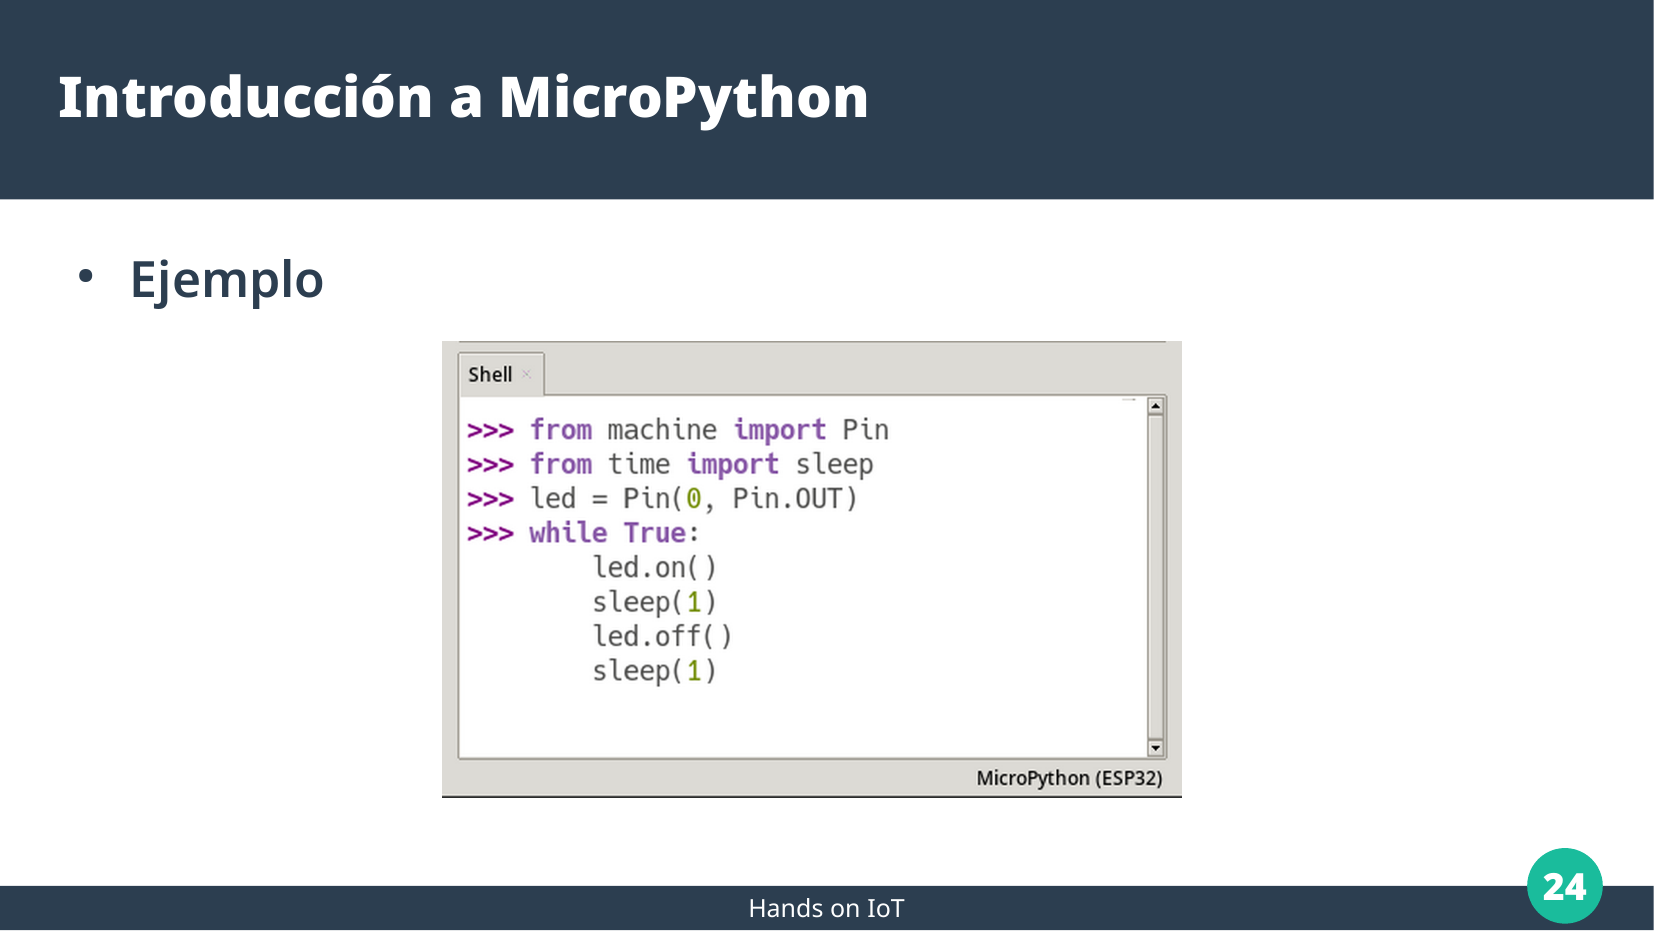

# Introducción a MicroPython
Ejemplo
Hands on IoT